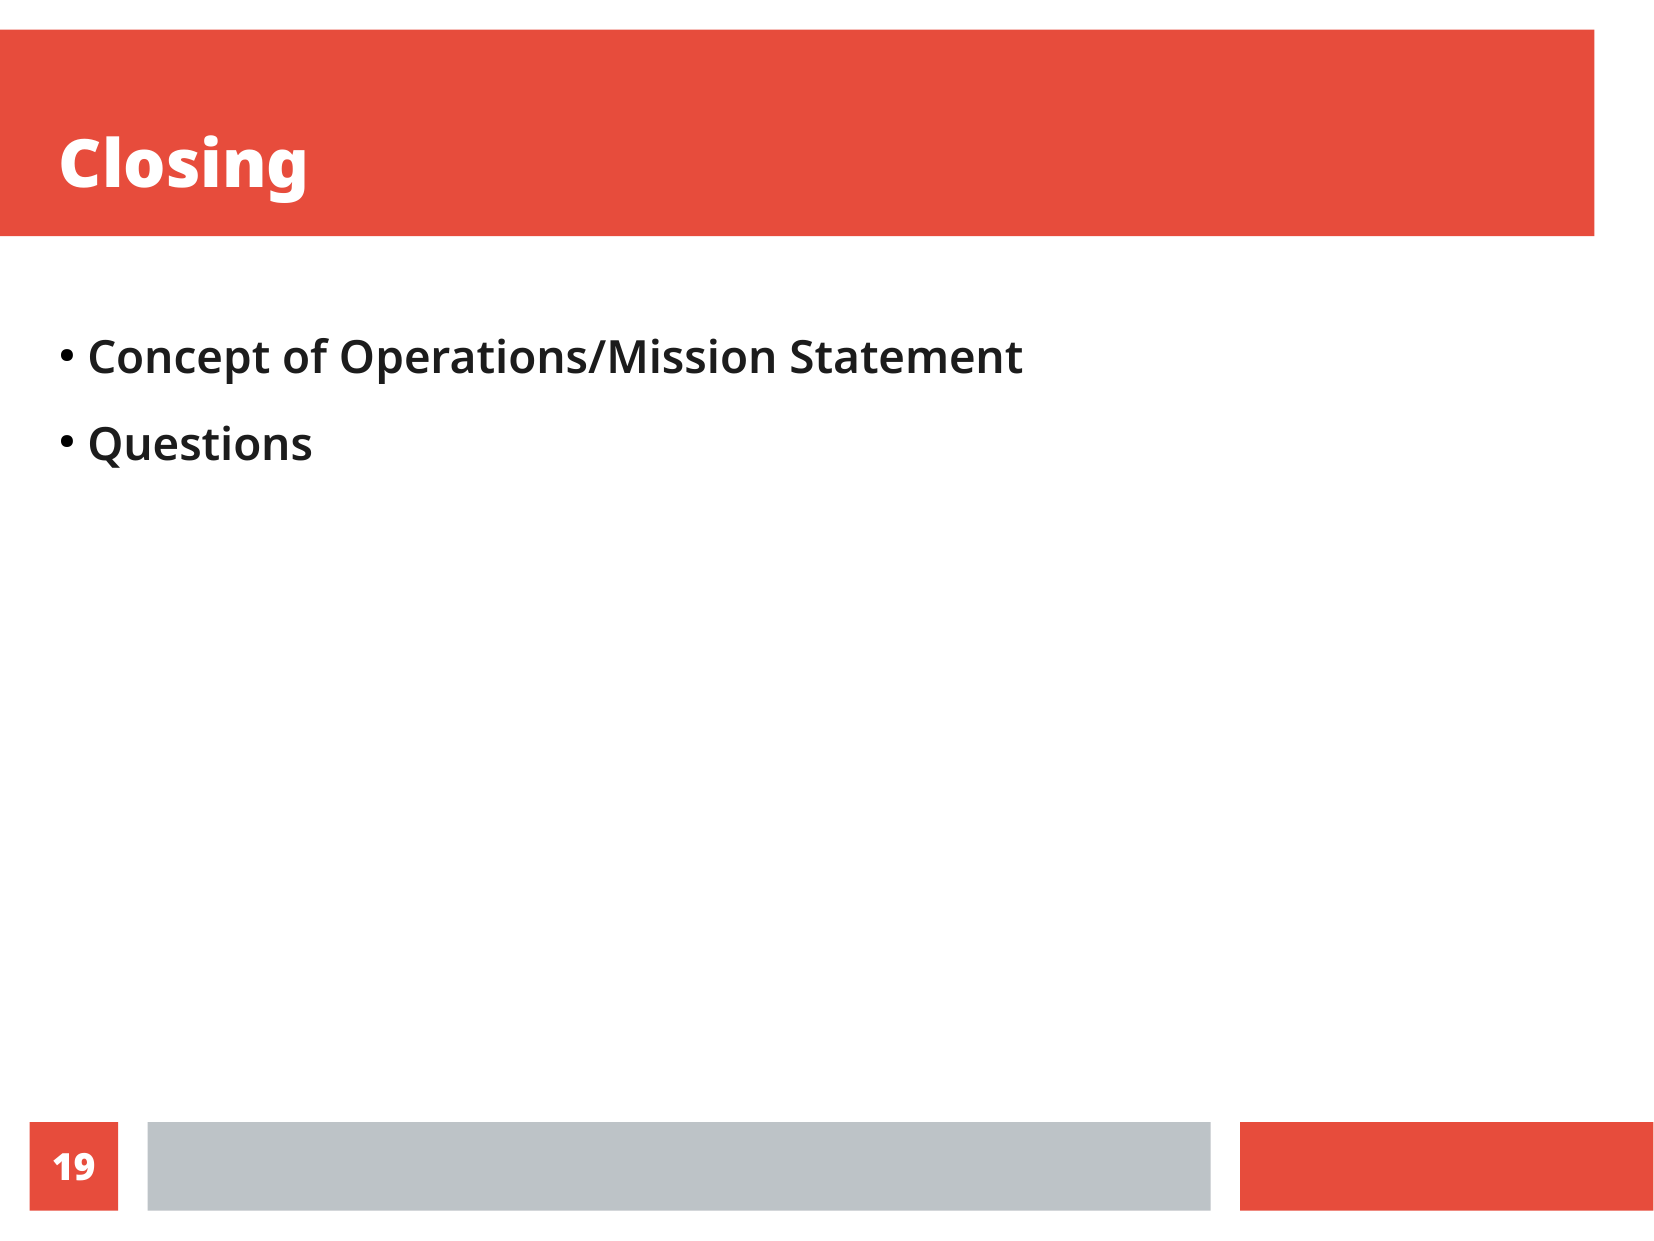

# Closing
 Concept of Operations/Mission Statement
 Questions
19